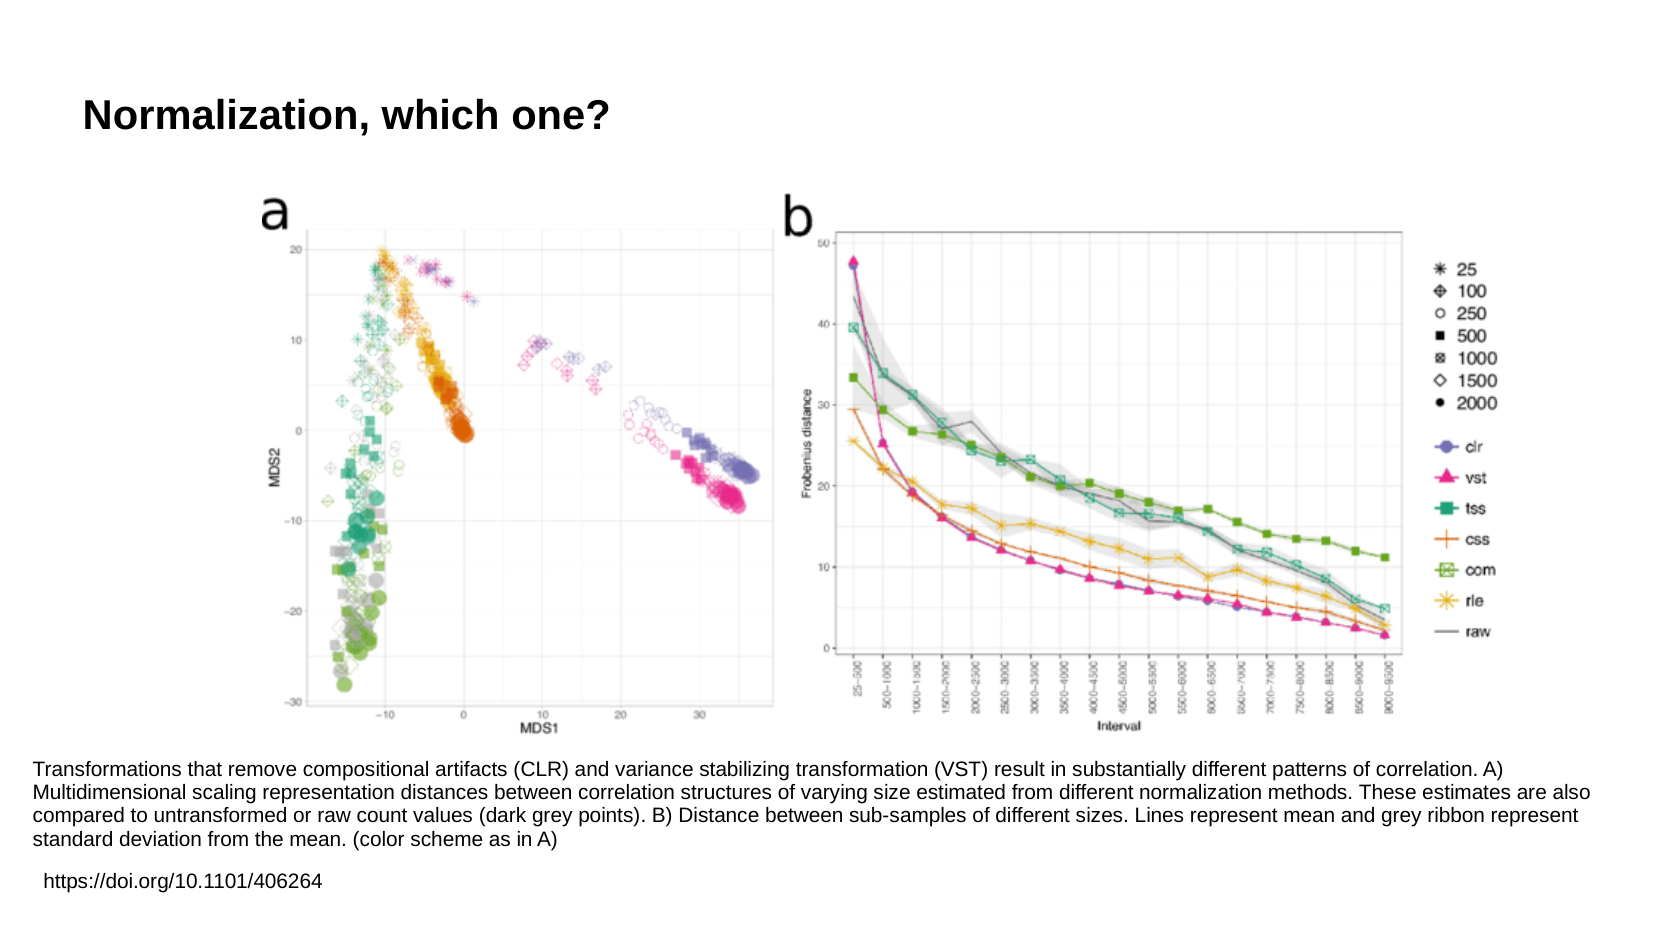

# Normalization, which one?
Transformations that remove compositional artifacts (CLR) and variance stabilizing transformation (VST) result in substantially different patterns of correlation. A) Multidimensional scaling representation distances between correlation structures of varying size estimated from different normalization methods. These estimates are also compared to untransformed or raw count values (dark grey points). B) Distance between sub-samples of different sizes. Lines represent mean and grey ribbon represent standard deviation from the mean. (color scheme as in A)
https://doi.org/10.1101/406264